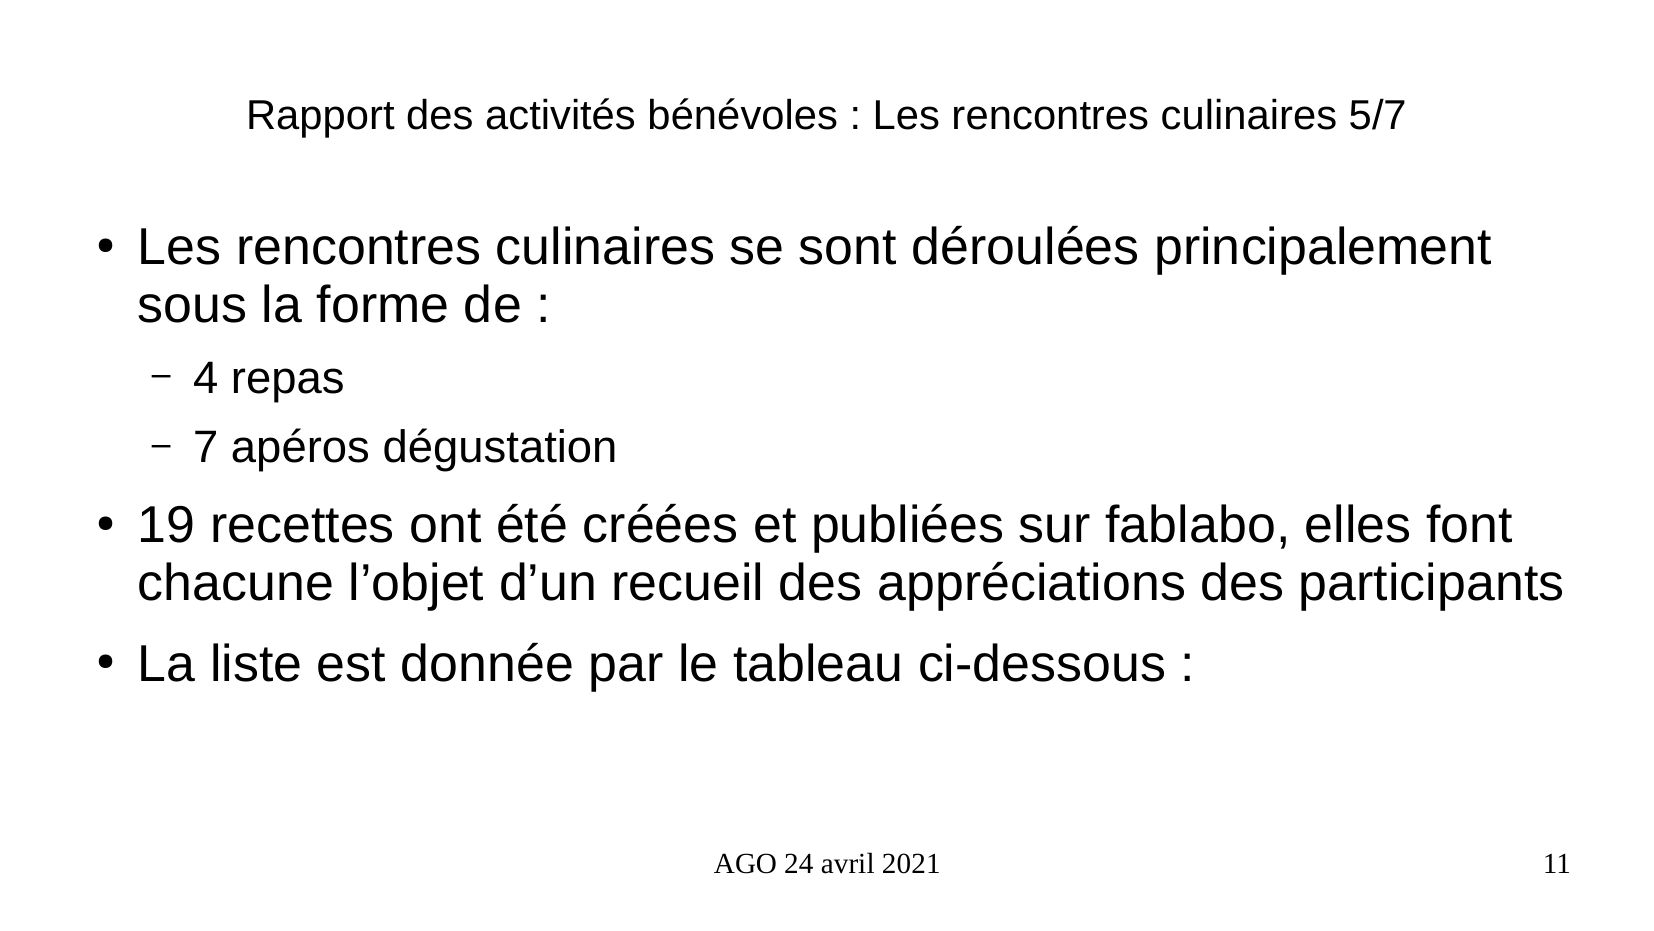

# Rapport des activités bénévoles : Les rencontres culinaires 5/7
Les rencontres culinaires se sont déroulées principalement sous la forme de :
4 repas
7 apéros dégustation
19 recettes ont été créées et publiées sur fablabo, elles font chacune l’objet d’un recueil des appréciations des participants
La liste est donnée par le tableau ci-dessous :
AGO 24 avril 2021
11